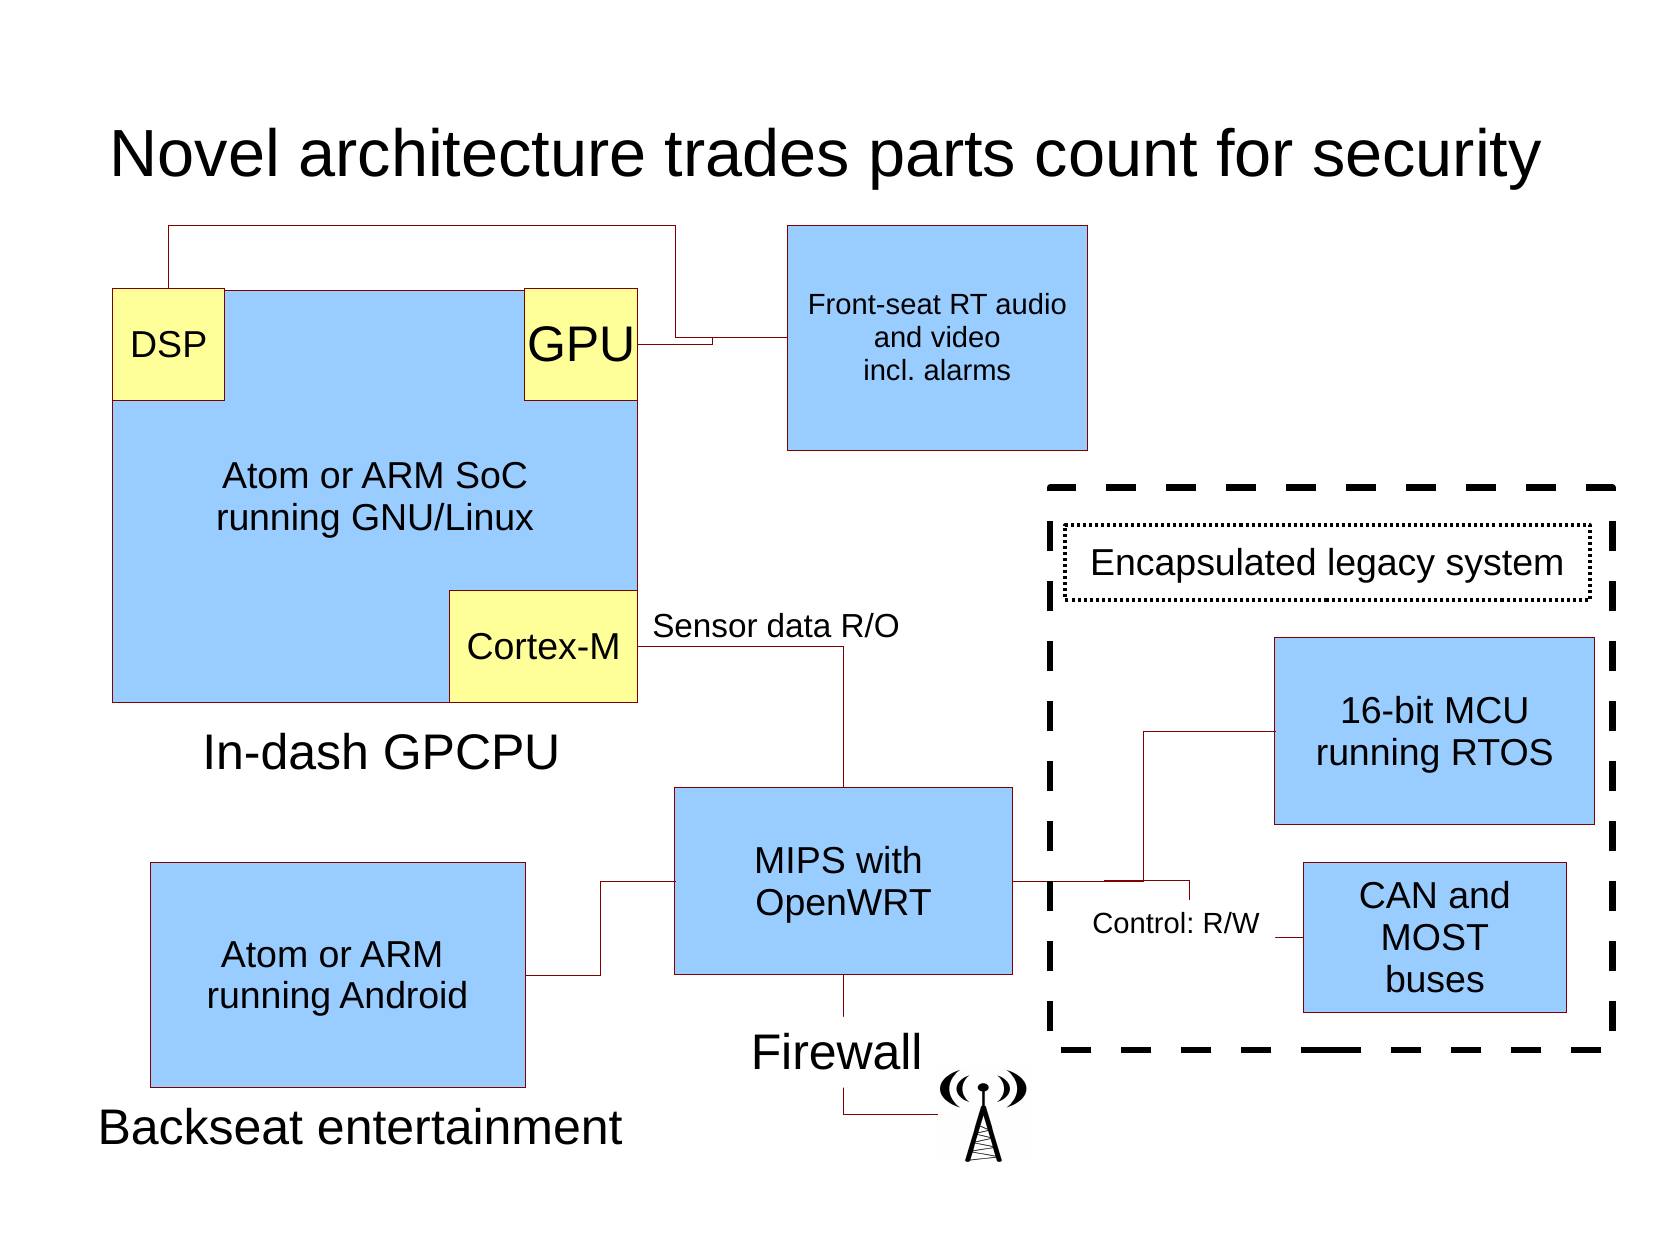

# Novel architecture trades parts count for security
Front-seat RT audio
and video
incl. alarms
GPU
DSP
Atom or ARM SoC
running GNU/Linux
Encapsulated legacy system
Cortex-M
Sensor data R/O
16-bit MCU
running RTOS
In-dash GPCPU
MIPS with
OpenWRT
Atom or ARM
running Android
CAN and
MOST
buses
Control: R/W
Firewall
Backseat entertainment